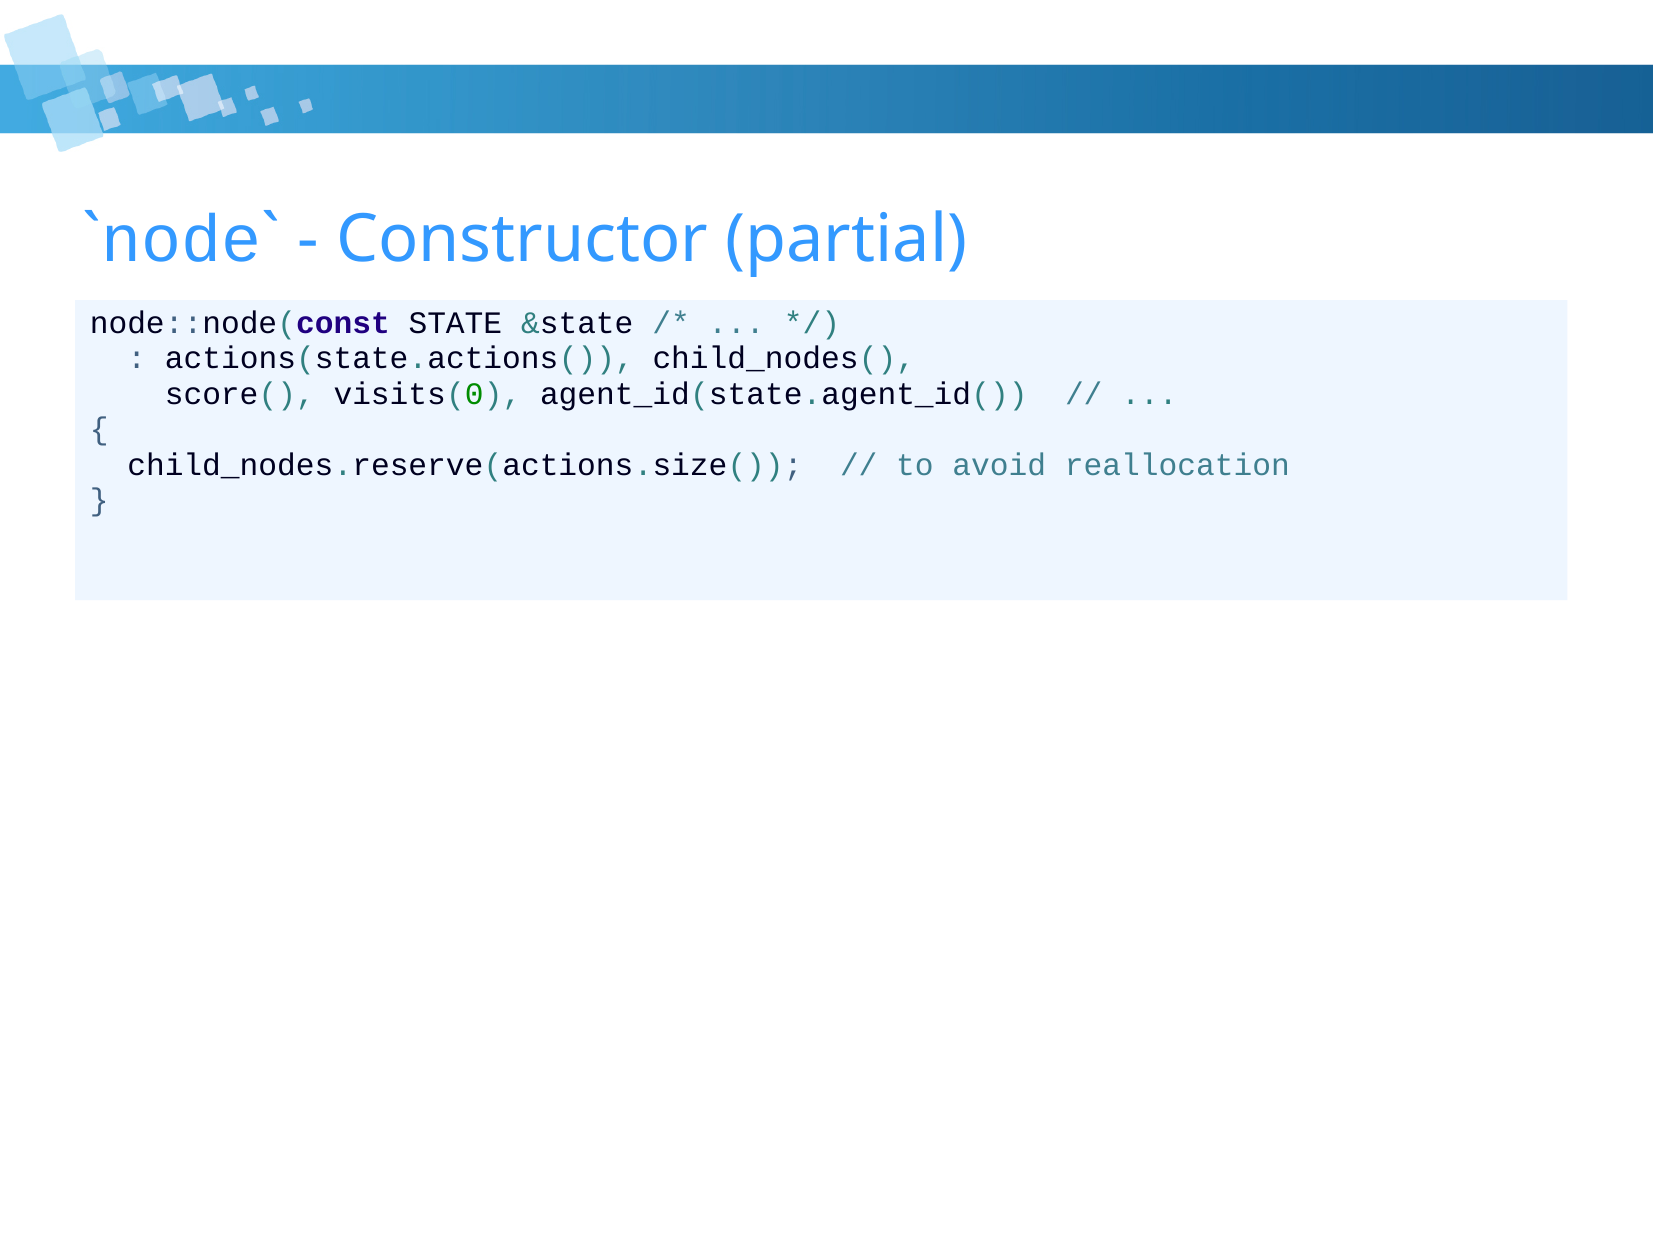

# `node` - Constructor (partial)
node::node(const STATE &state /* ... */)
 : actions(state.actions()), child_nodes(),
 score(), visits(0), agent_id(state.agent_id()) // ...
{
 child_nodes.reserve(actions.size()); // to avoid reallocation
}